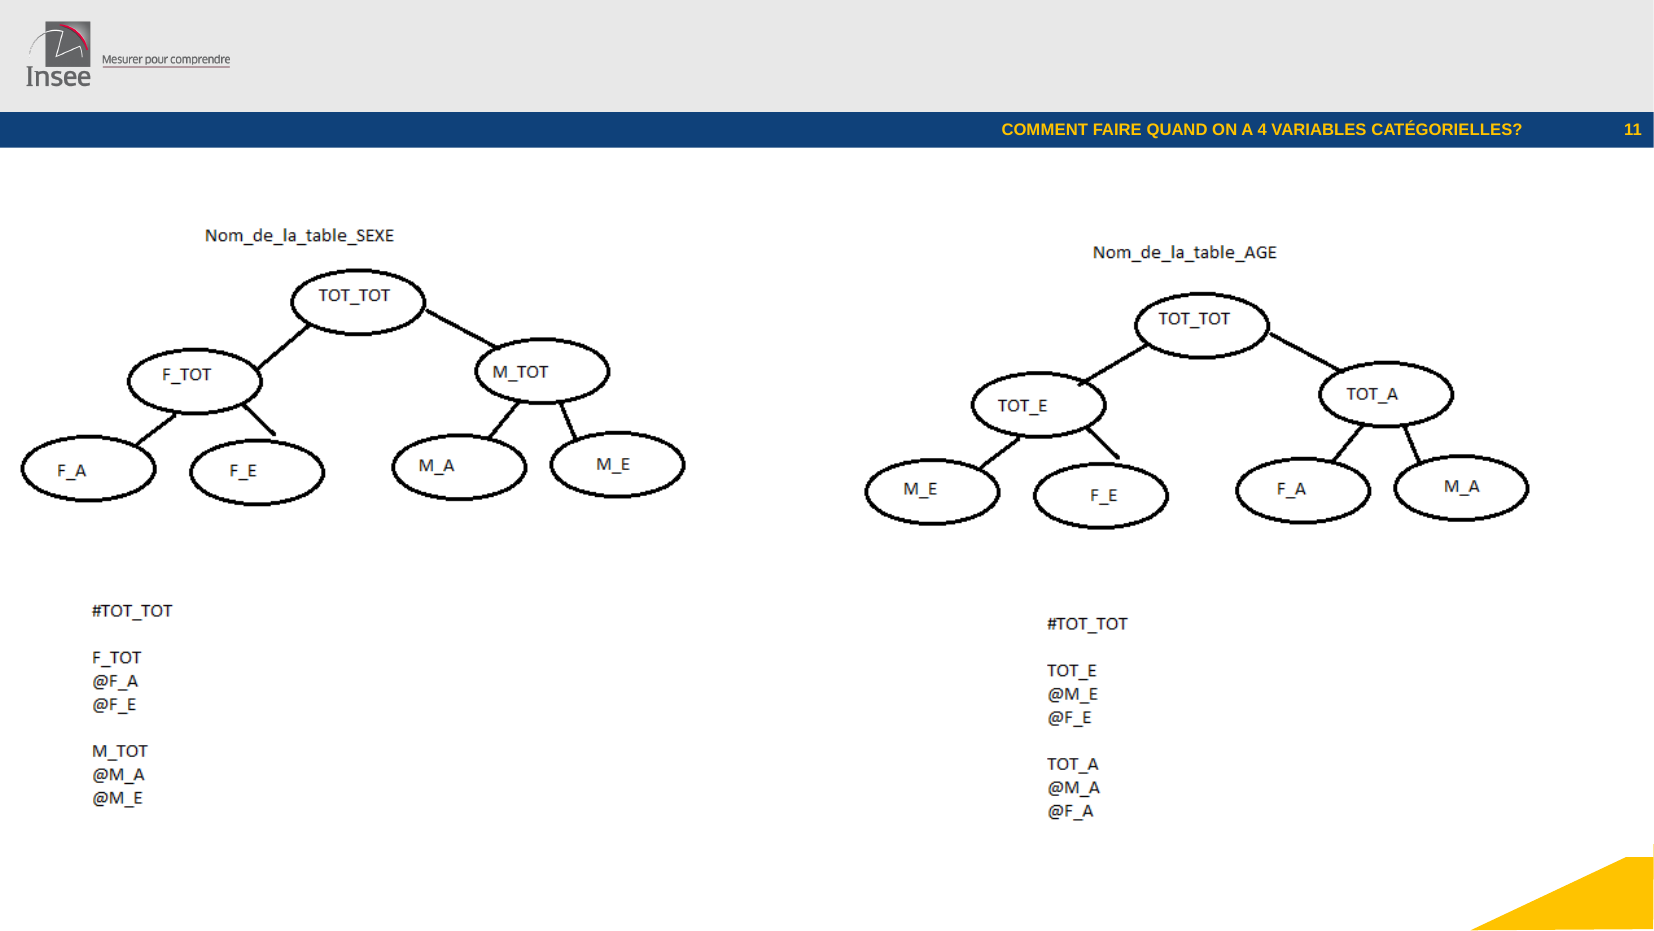

#
Comment faire quand on a 4 variables catégorielles?
11
F_A+M_A= Tot_A
F_E+F_A = F_Tot